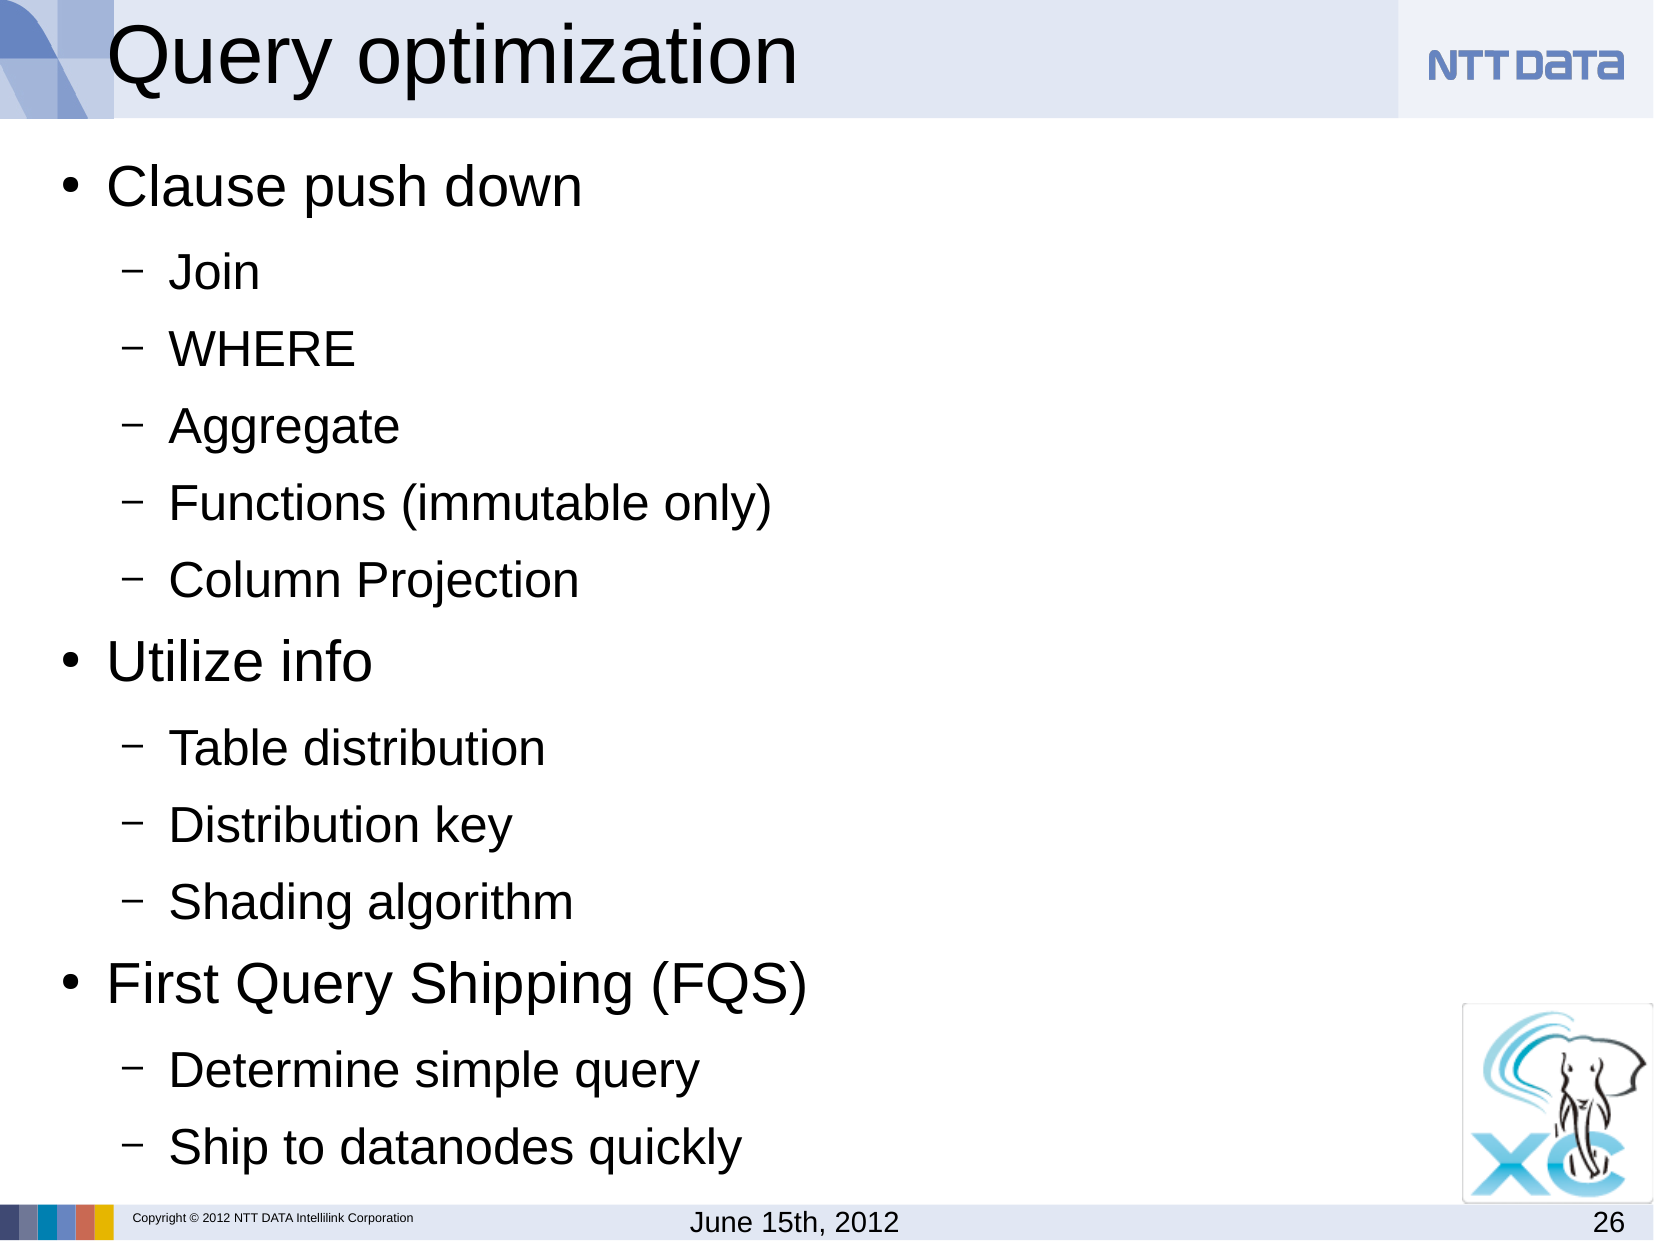

# Query optimization
Clause push down
Join
WHERE
Aggregate
Functions (immutable only)
Column Projection
Utilize info
Table distribution
Distribution key
Shading algorithm
First Query Shipping (FQS)
Determine simple query
Ship to datanodes quickly
June 15th, 2012
26